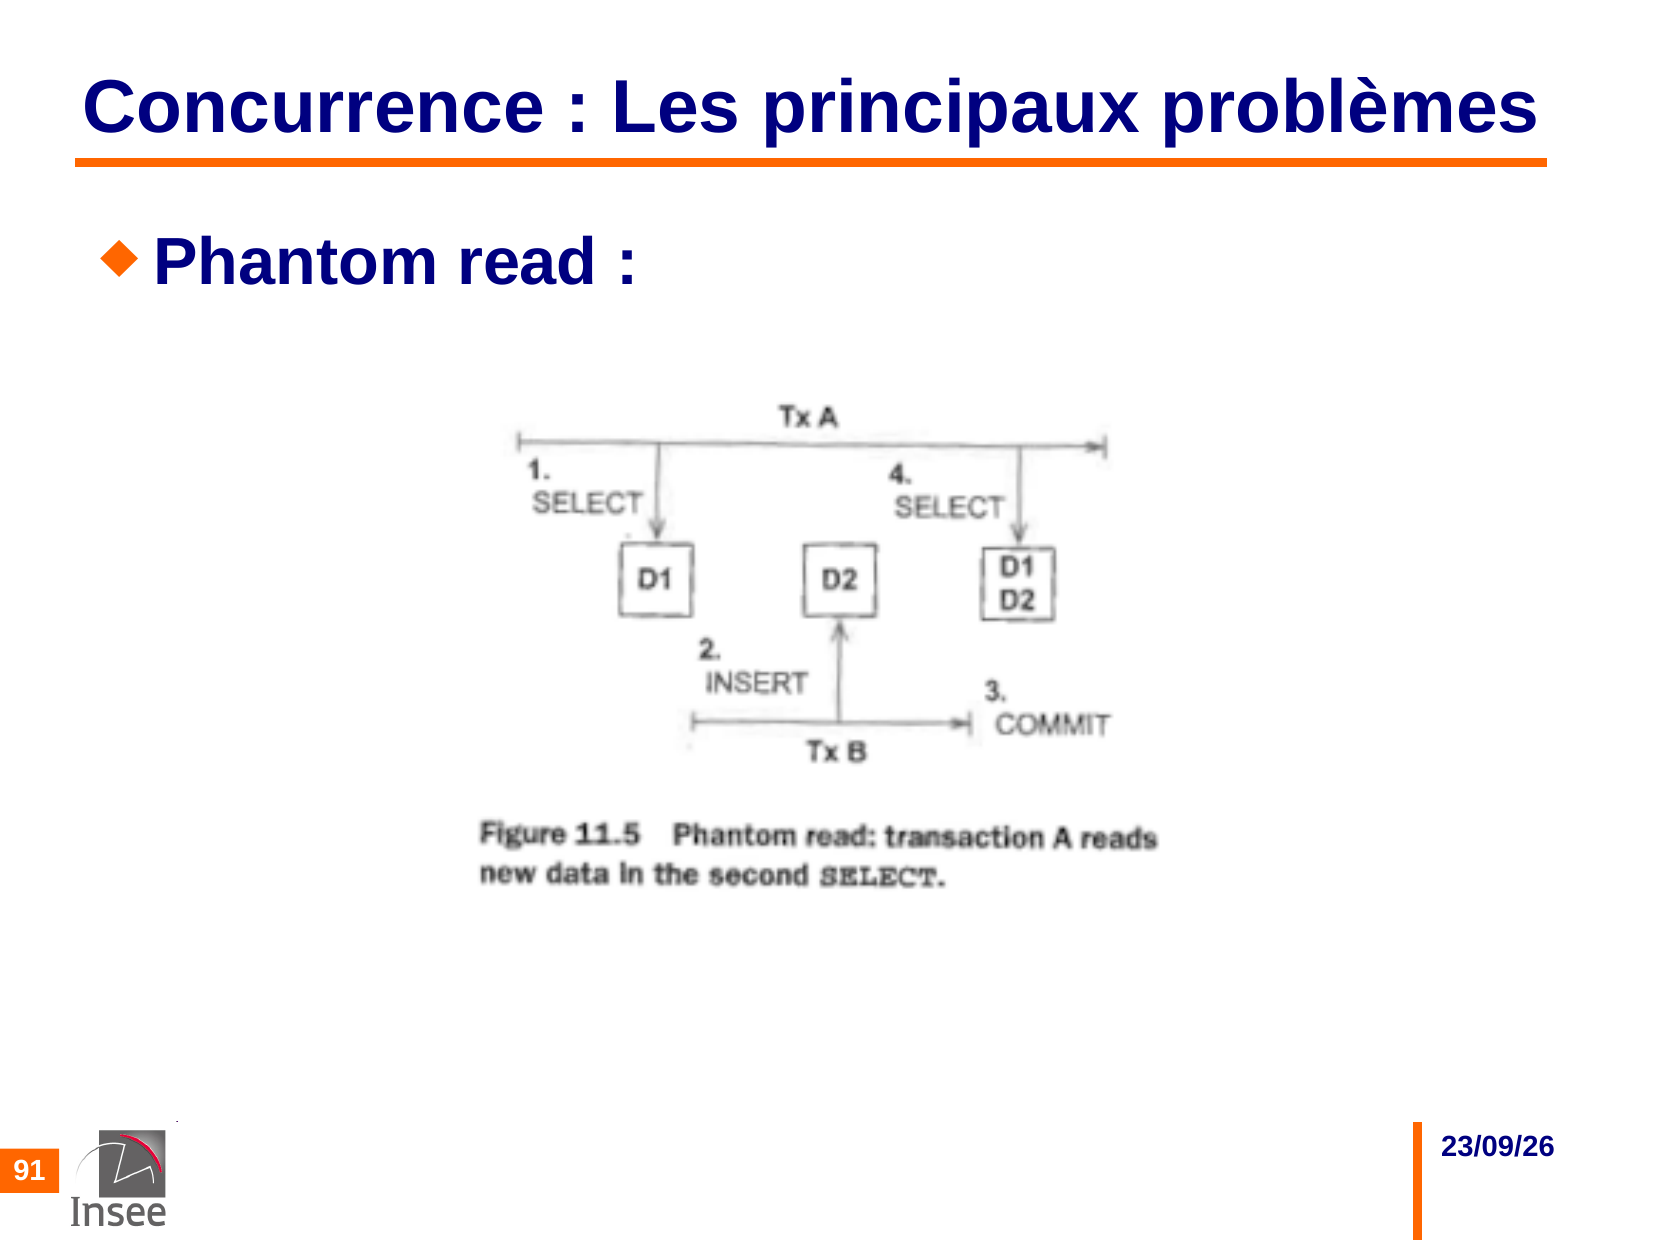

# Concurrence : Les principaux problèmes
Phantom read :
91